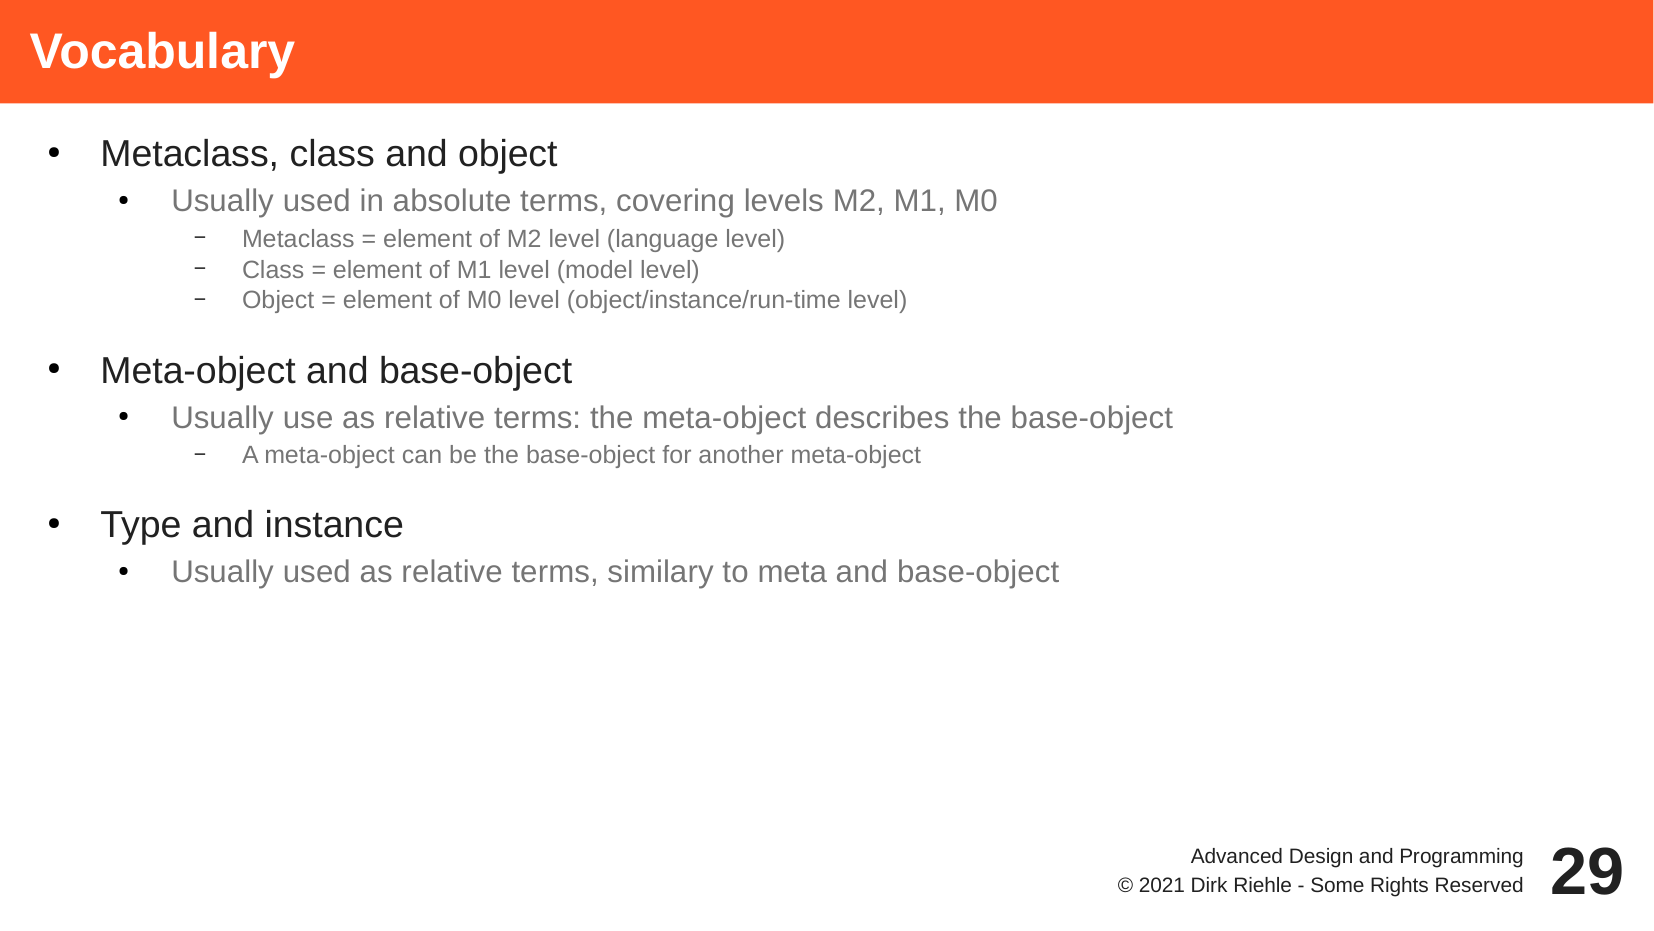

# Vocabulary
Metaclass, class and object
Usually used in absolute terms, covering levels M2, M1, M0
Metaclass = element of M2 level (language level)
Class = element of M1 level (model level)
Object = element of M0 level (object/instance/run-time level)
Meta-object and base-object
Usually use as relative terms: the meta-object describes the base-object
A meta-object can be the base-object for another meta-object
Type and instance
Usually used as relative terms, similary to meta and base-object
Advanced Design and Programming
29
© 2021 Dirk Riehle - Some Rights Reserved